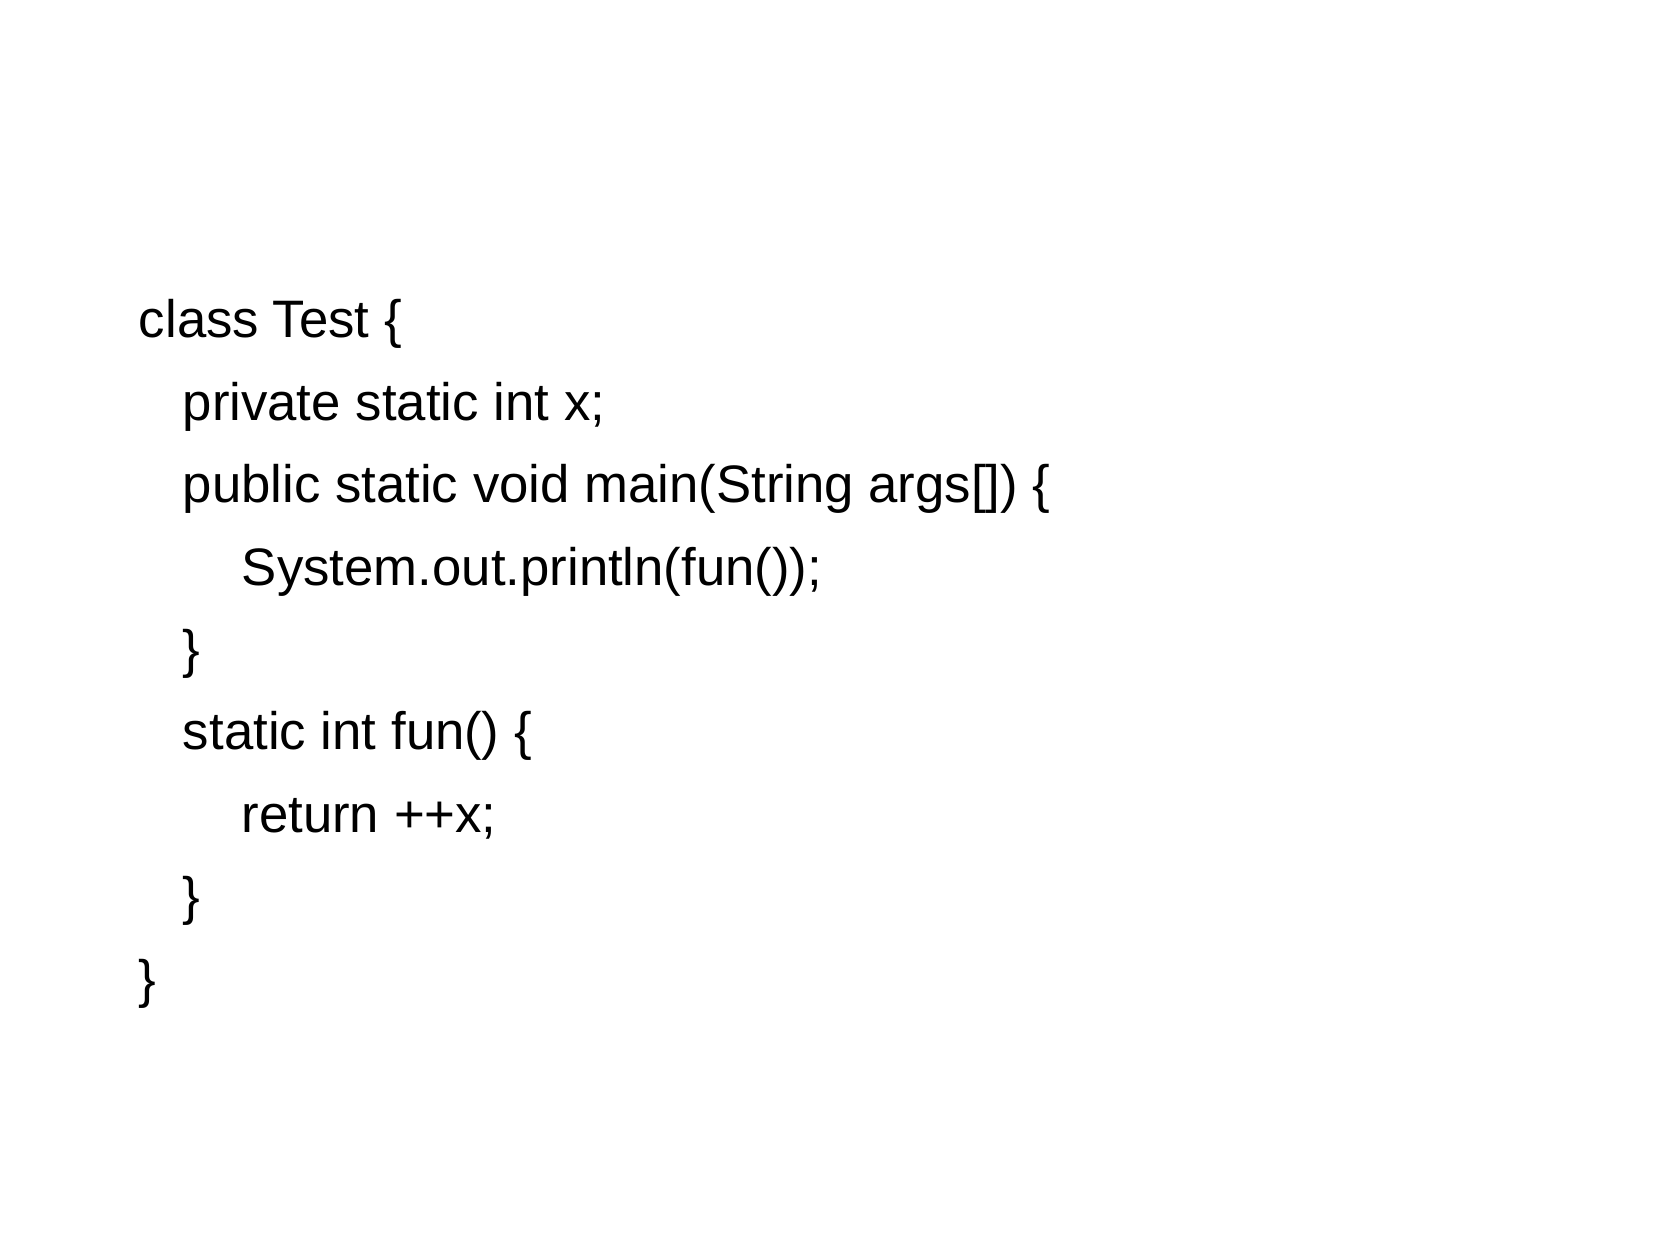

#
class Test {
 private static int x;
 public static void main(String args[]) {
 System.out.println(fun());
 }
 static int fun() {
 return ++x;
 }
}